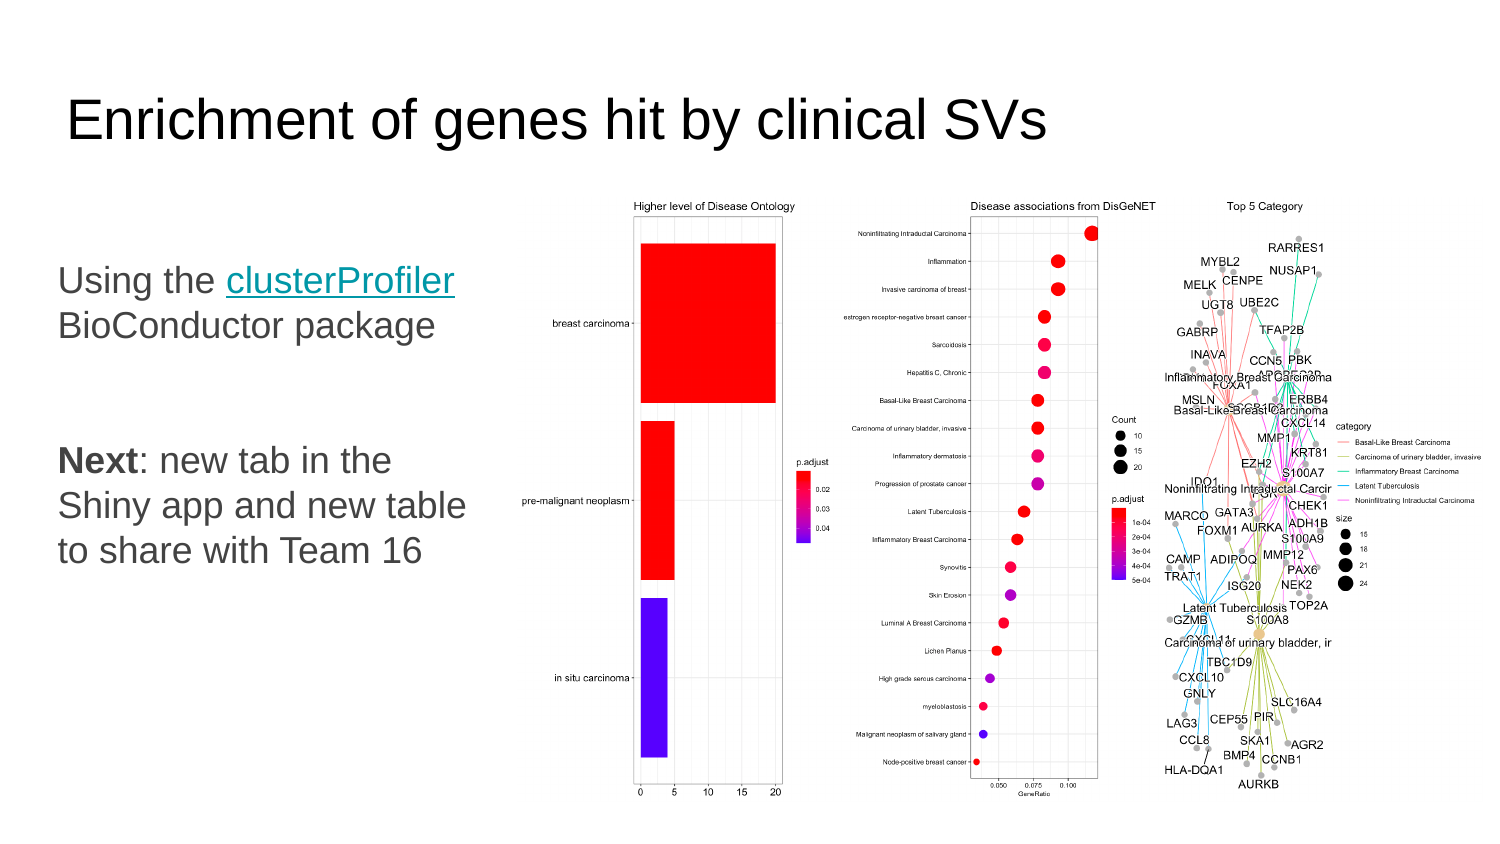

# Enrichment of genes hit by clinical SVs
Using the clusterProfiler BioConductor package
Next: new tab in the Shiny app and new table to share with Team 16